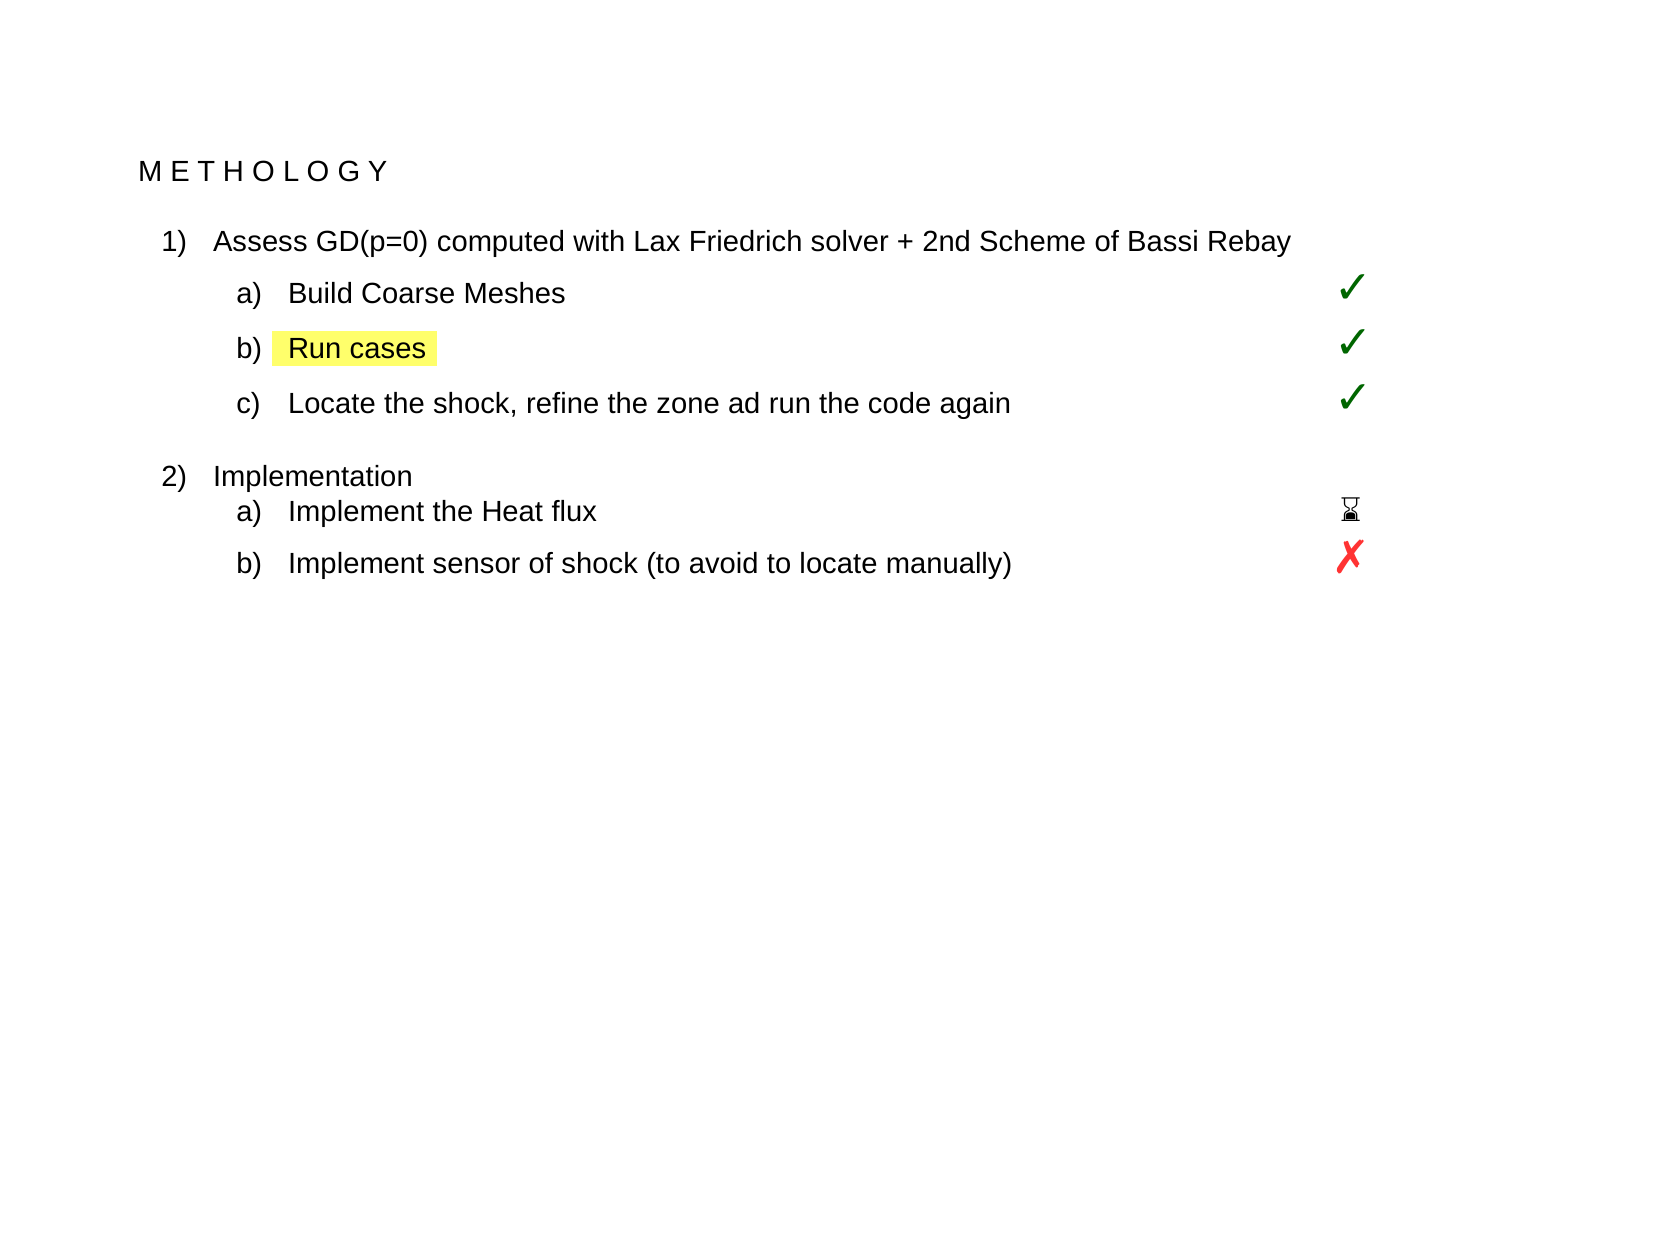

M E T H O L O G Y
Assess GD(p=0) computed with Lax Friedrich solver + 2nd Scheme of Bassi Rebay
Build Coarse Meshes ✓
Run cases ✓
Locate the shock, refine the zone ad run the code again ✓
Implementation
Implement the Heat flux ⌛
Implement sensor of shock (to avoid to locate manually) 	 ✗